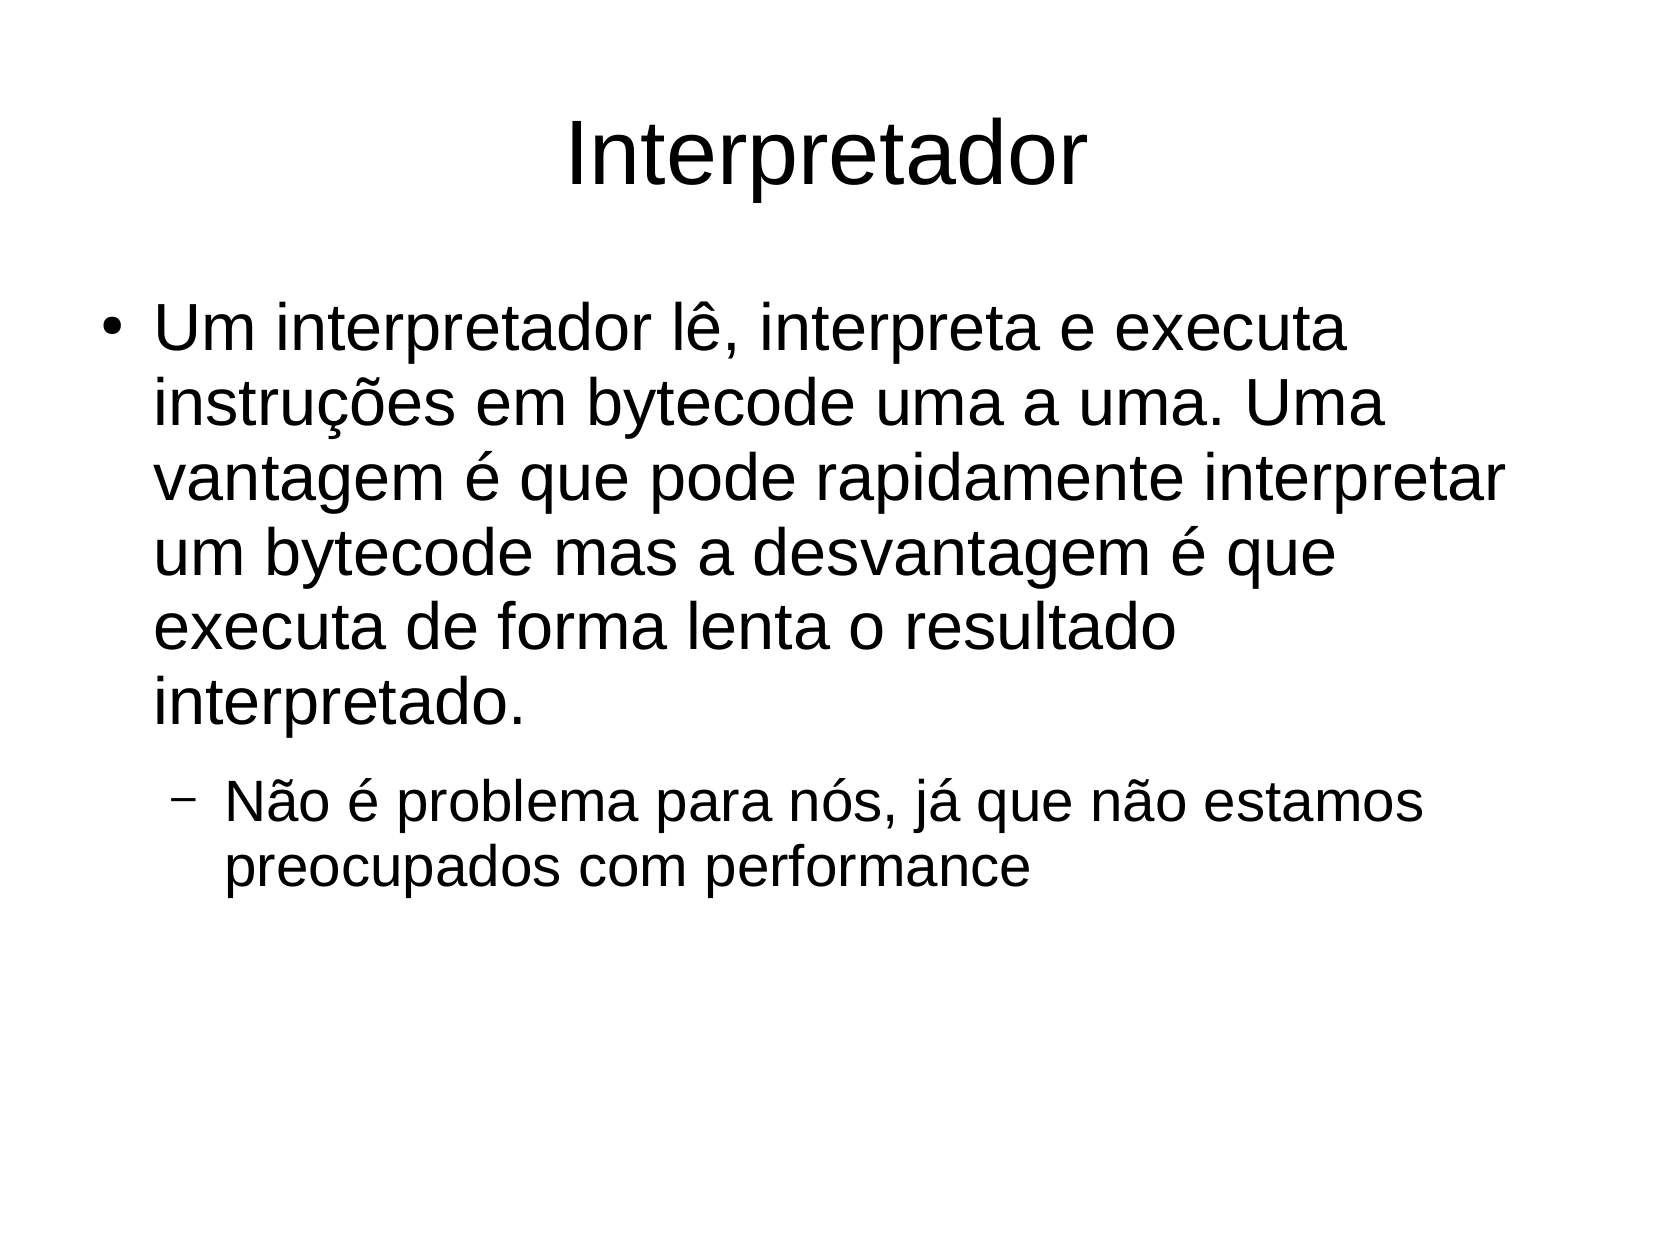

# Interpretador
Um interpretador lê, interpreta e executa instruções em bytecode uma a uma. Uma vantagem é que pode rapidamente interpretar um bytecode mas a desvantagem é que executa de forma lenta o resultado interpretado.
Não é problema para nós, já que não estamos preocupados com performance